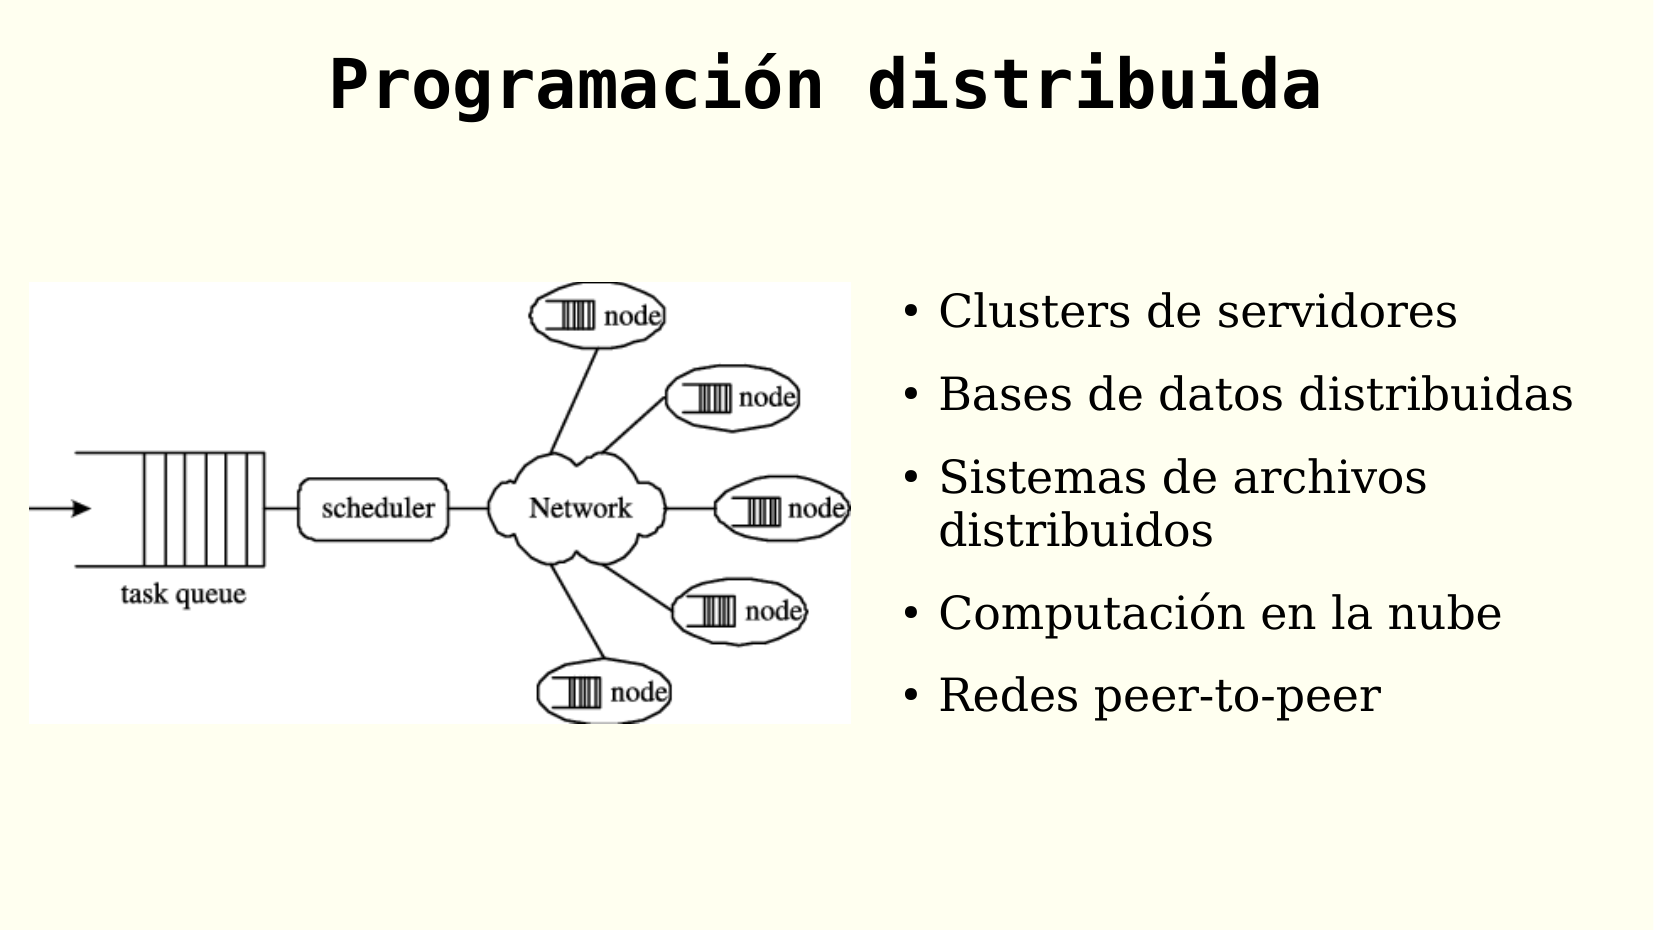

# Programación distribuida
Clusters de servidores
Bases de datos distribuidas
Sistemas de archivos distribuidos
Computación en la nube
Redes peer-to-peer